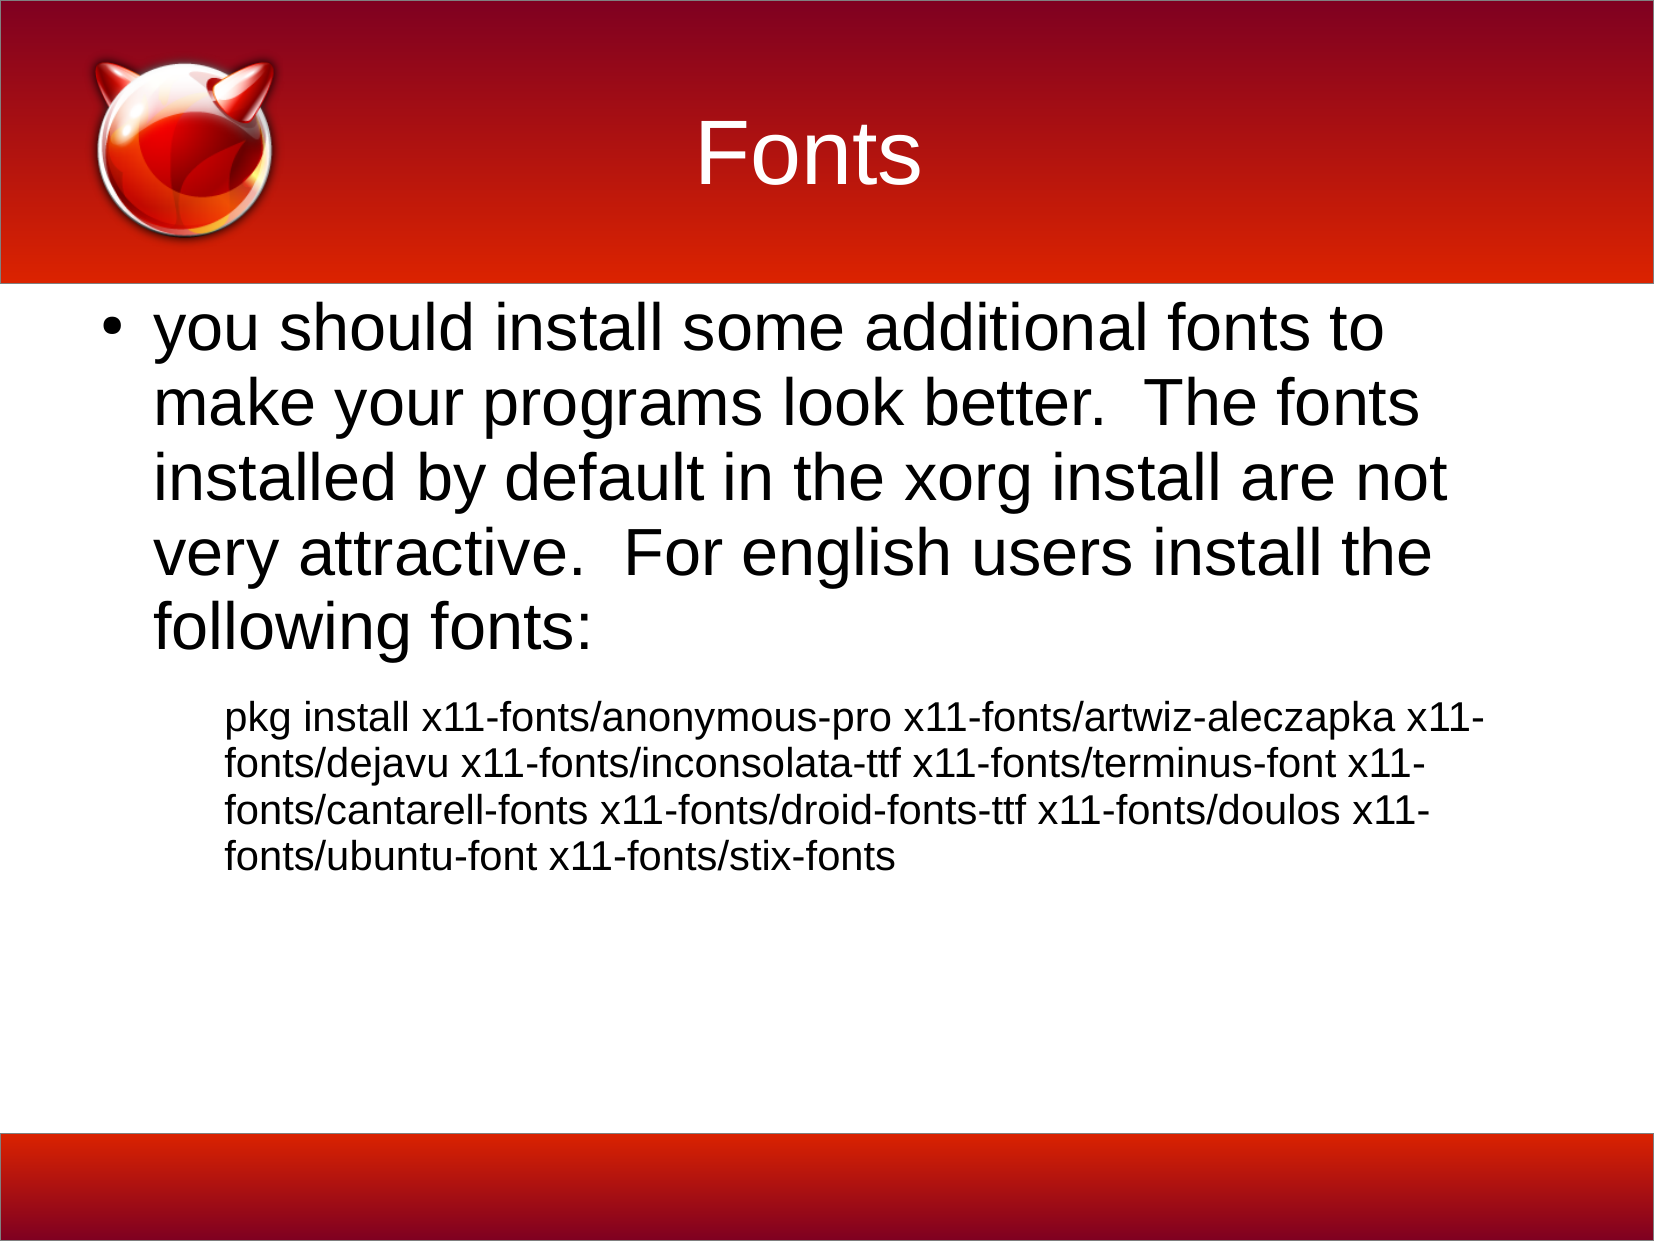

# Fonts
you should install some additional fonts to make your programs look better. The fonts installed by default in the xorg install are not very attractive. For english users install the following fonts:
pkg install x11-fonts/anonymous-pro x11-fonts/artwiz-aleczapka x11-fonts/dejavu x11-fonts/inconsolata-ttf x11-fonts/terminus-font x11-fonts/cantarell-fonts x11-fonts/droid-fonts-ttf x11-fonts/doulos x11-fonts/ubuntu-font x11-fonts/stix-fonts